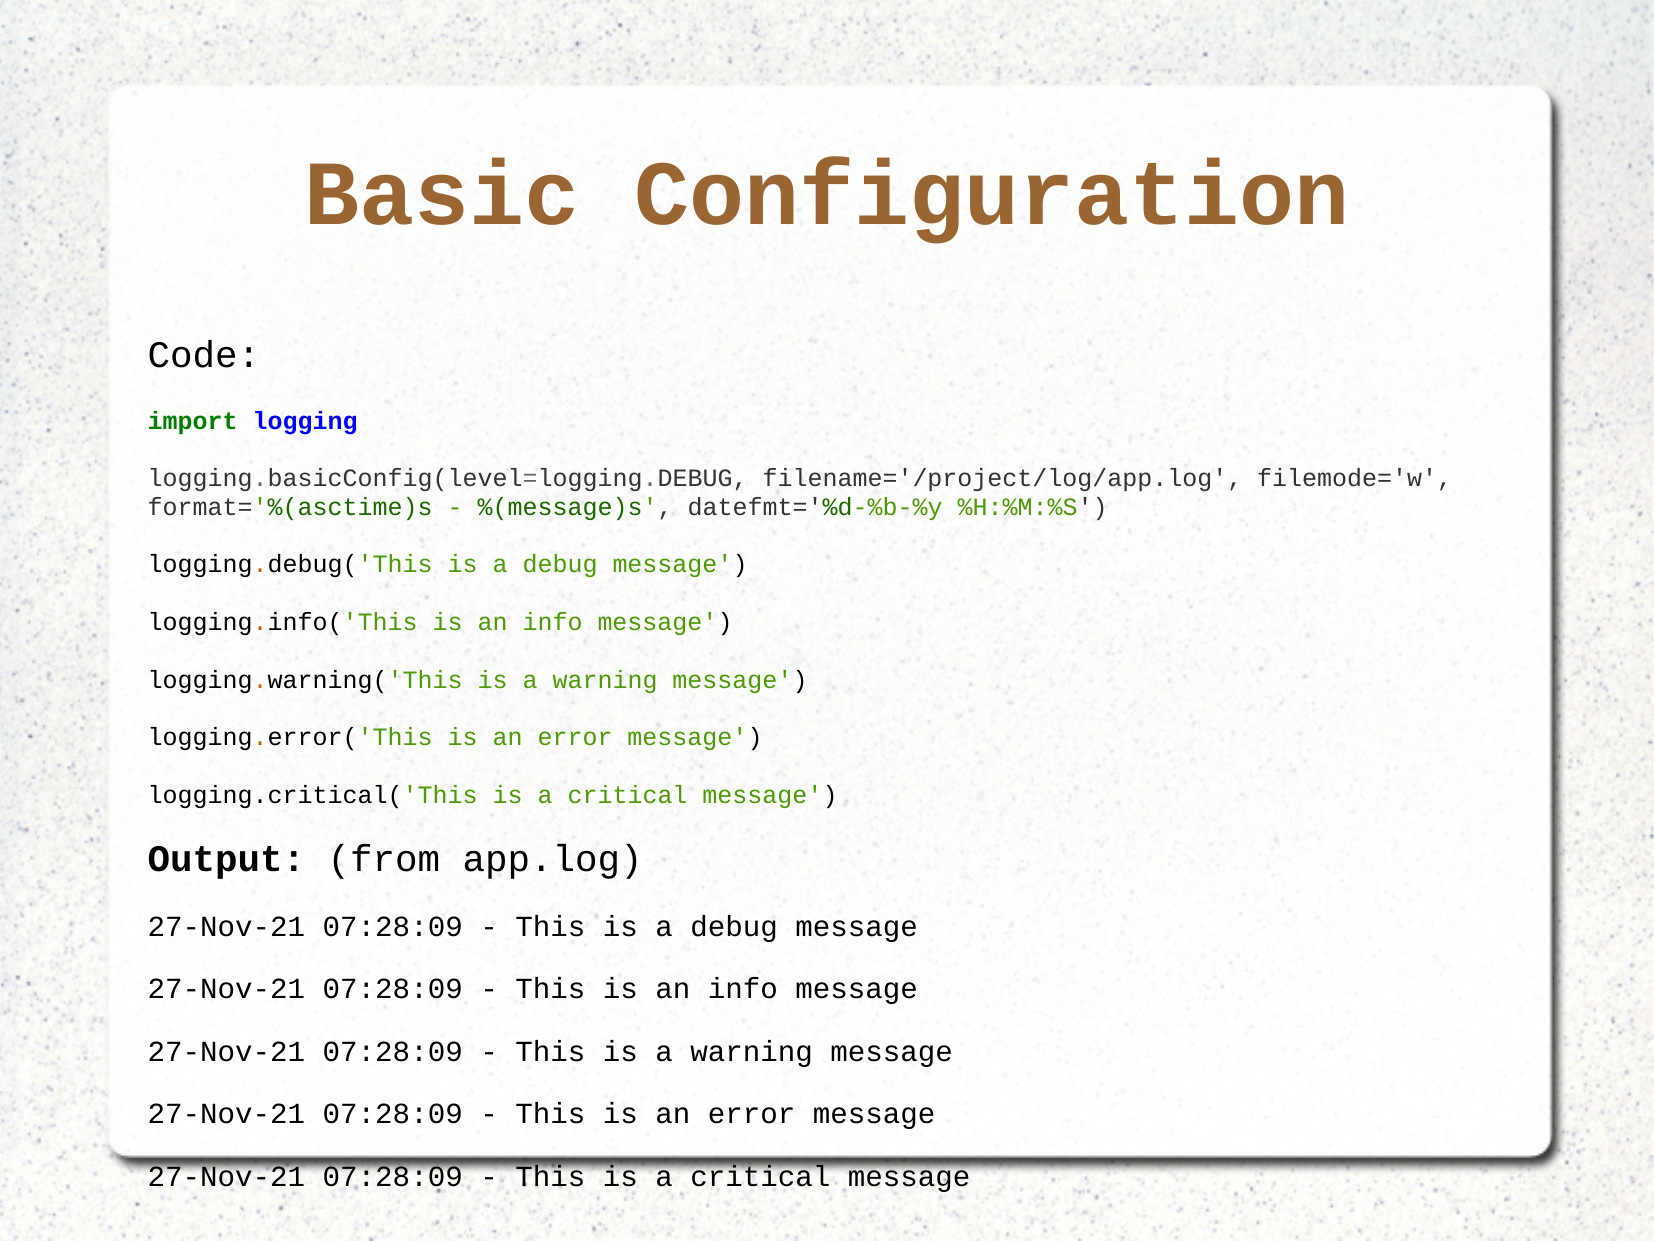

# Basic Configuration
Code:
import logging
logging.basicConfig(level=logging.DEBUG, filename='/project/log/app.log', filemode='w', format='%(asctime)s - %(message)s', datefmt='%d-%b-%y %H:%M:%S')
logging.debug('This is a debug message')
logging.info('This is an info message')
logging.warning('This is a warning message')
logging.error('This is an error message')
logging.critical('This is a critical message')
Output: (from app.log)
27-Nov-21 07:28:09 - This is a debug message
27-Nov-21 07:28:09 - This is an info message
27-Nov-21 07:28:09 - This is a warning message
27-Nov-21 07:28:09 - This is an error message
27-Nov-21 07:28:09 - This is a critical message